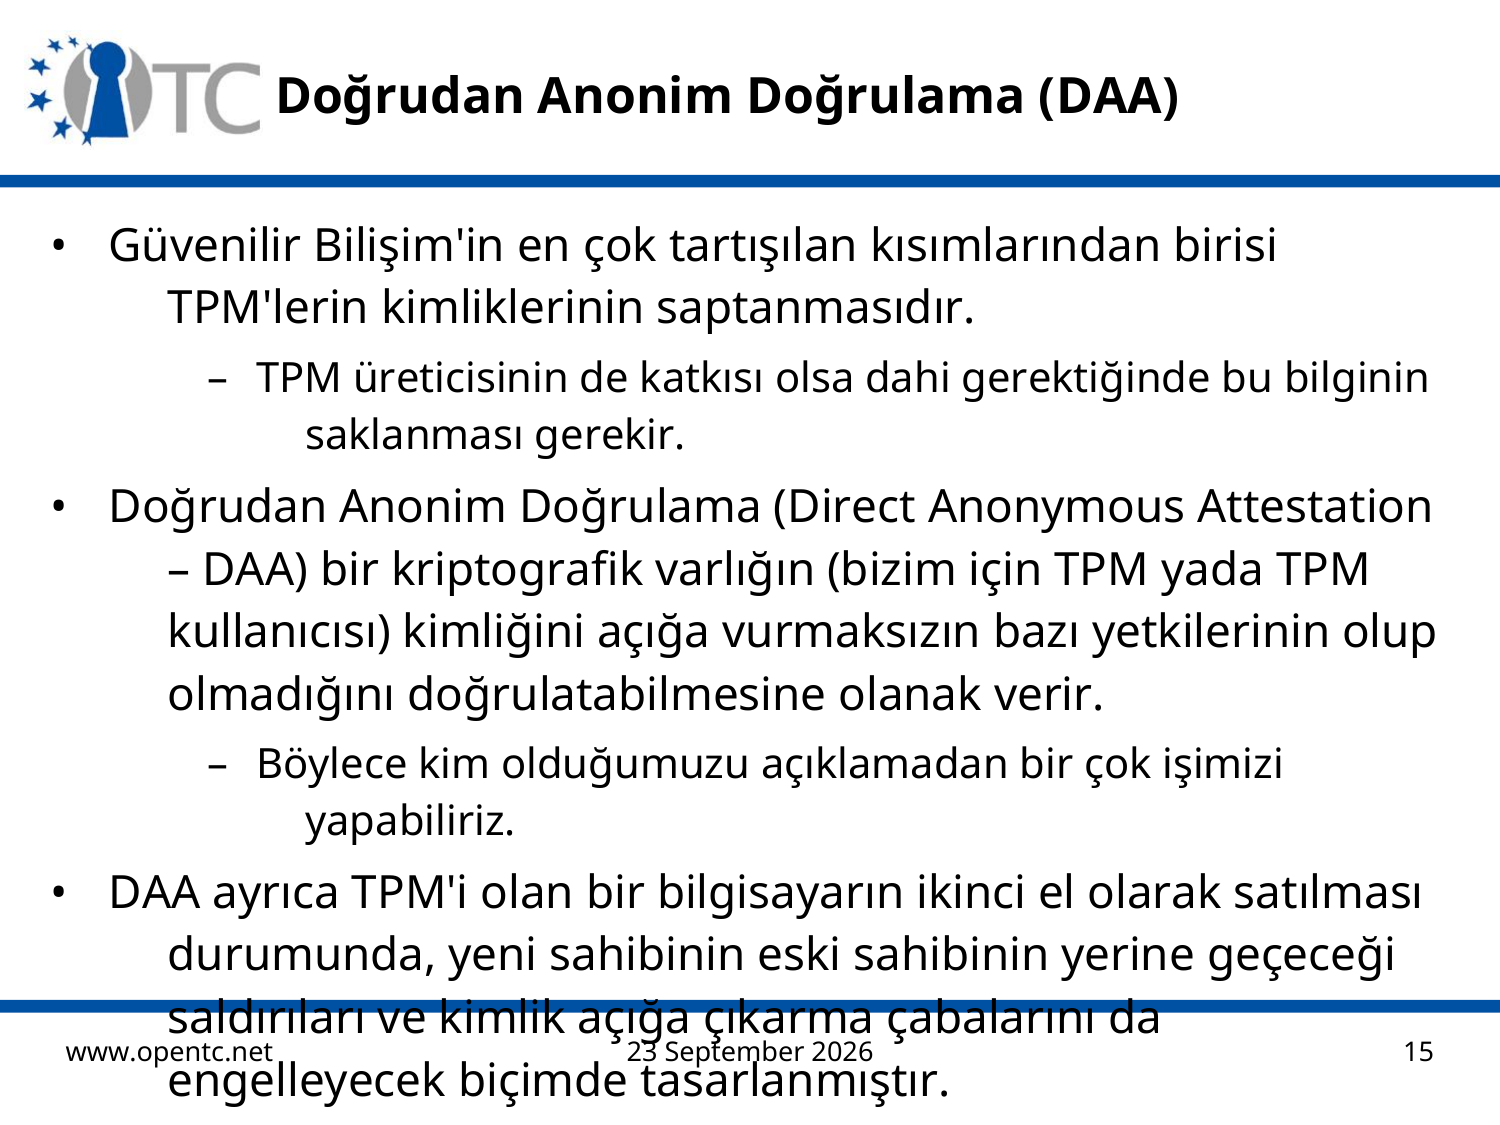

# Doğrudan Anonim Doğrulama (DAA)
Güvenilir Bilişim'in en çok tartışılan kısımlarından birisi TPM'lerin kimliklerinin saptanmasıdır.
TPM üreticisinin de katkısı olsa dahi gerektiğinde bu bilginin saklanması gerekir.
Doğrudan Anonim Doğrulama (Direct Anonymous Attestation – DAA) bir kriptografik varlığın (bizim için TPM yada TPM kullanıcısı) kimliğini açığa vurmaksızın bazı yetkilerinin olup olmadığını doğrulatabilmesine olanak verir.
Böylece kim olduğumuzu açıklamadan bir çok işimizi yapabiliriz.
DAA ayrıca TPM'i olan bir bilgisayarın ikinci el olarak satılması durumunda, yeni sahibinin eski sahibinin yerine geçeceği saldırıları ve kimlik açığa çıkarma çabalarını da engelleyecek biçimde tasarlanmıştır.